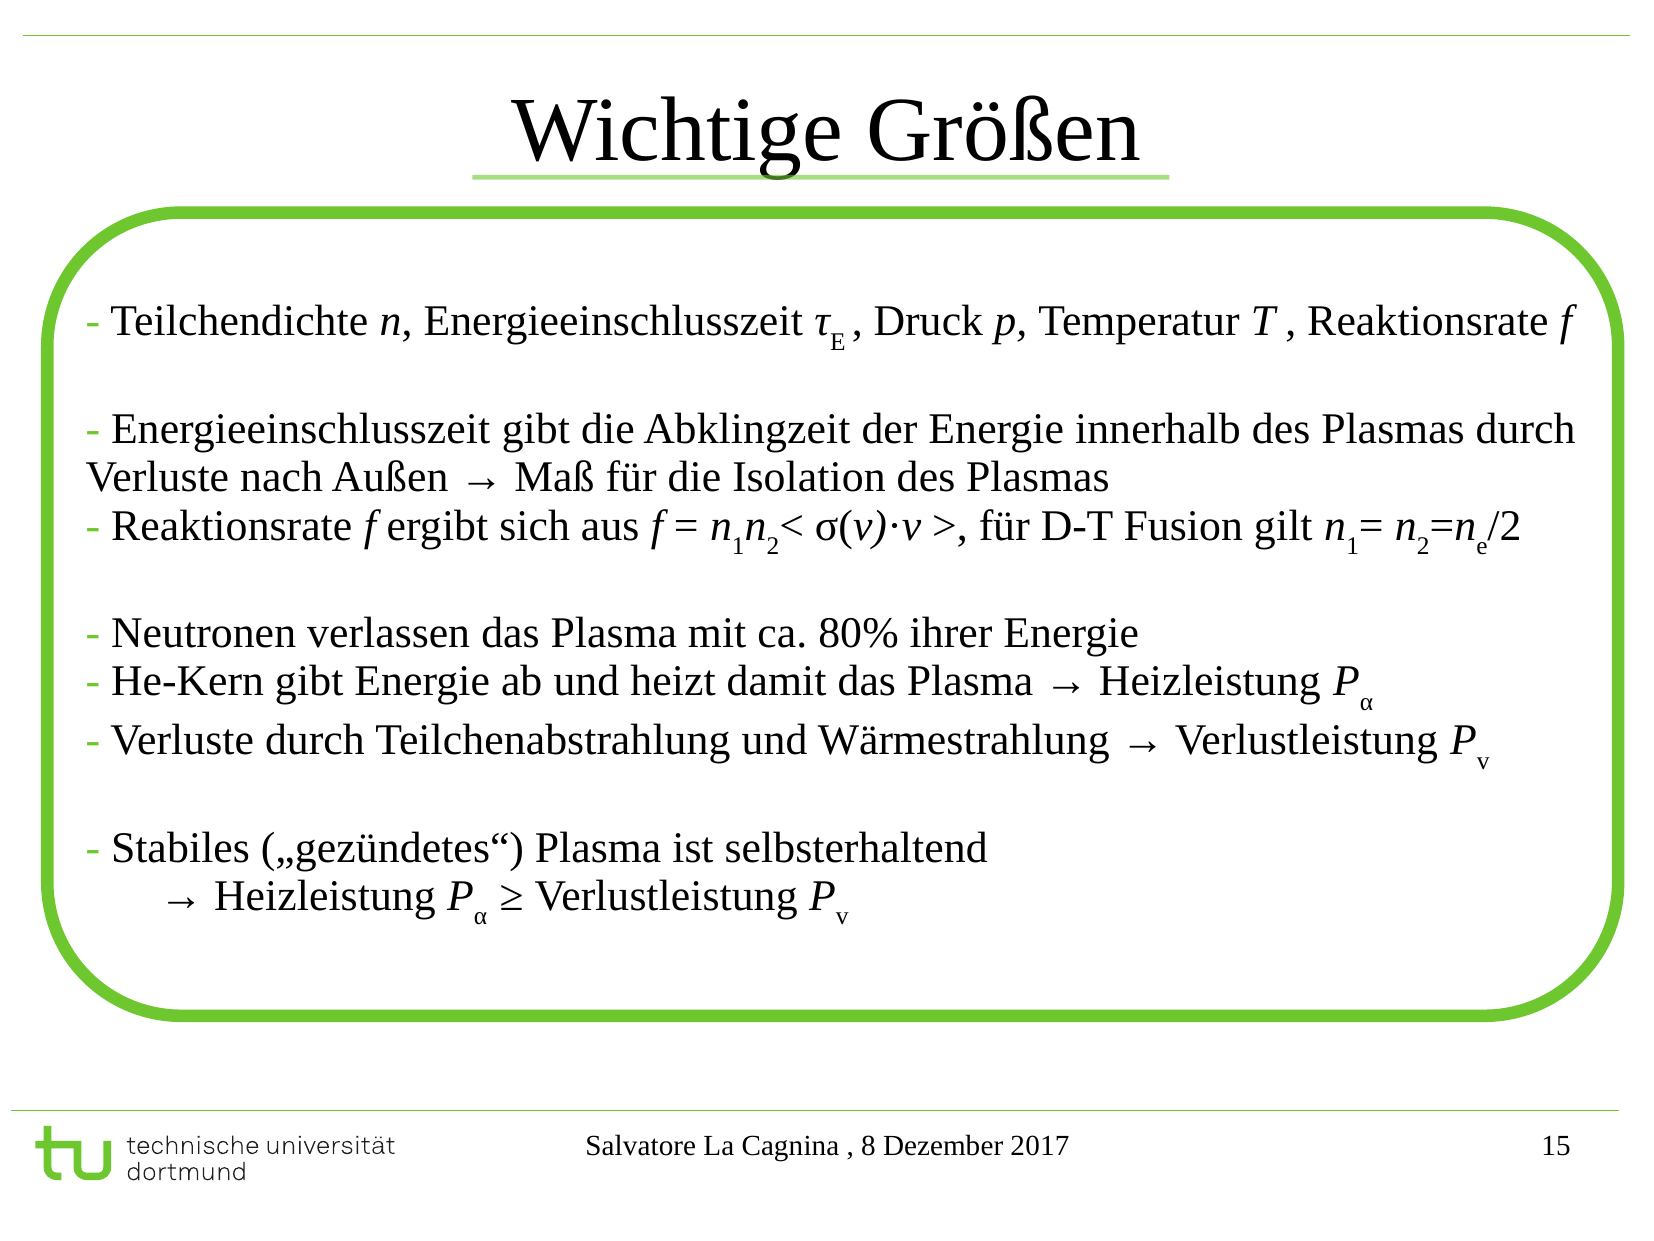

# Wichtige Größen
- Teilchendichte n, Energieeinschlusszeit τE , Druck p, Temperatur T , Reaktionsrate f
- Energieeinschlusszeit gibt die Abklingzeit der Energie innerhalb des Plasmas durch Verluste nach Außen → Maß für die Isolation des Plasmas
- Reaktionsrate f ergibt sich aus f = n1n2< σ(v)·v >, für D-T Fusion gilt n1= n2=ne/2
- Neutronen verlassen das Plasma mit ca. 80% ihrer Energie
- He-Kern gibt Energie ab und heizt damit das Plasma → Heizleistung Pα
- Verluste durch Teilchenabstrahlung und Wärmestrahlung → Verlustleistung Pv
- Stabiles („gezündetes“) Plasma ist selbsterhaltend
	→ Heizleistung Pα ≥ Verlustleistung Pv
Salvatore La Cagnina , 8 Dezember 2017
15